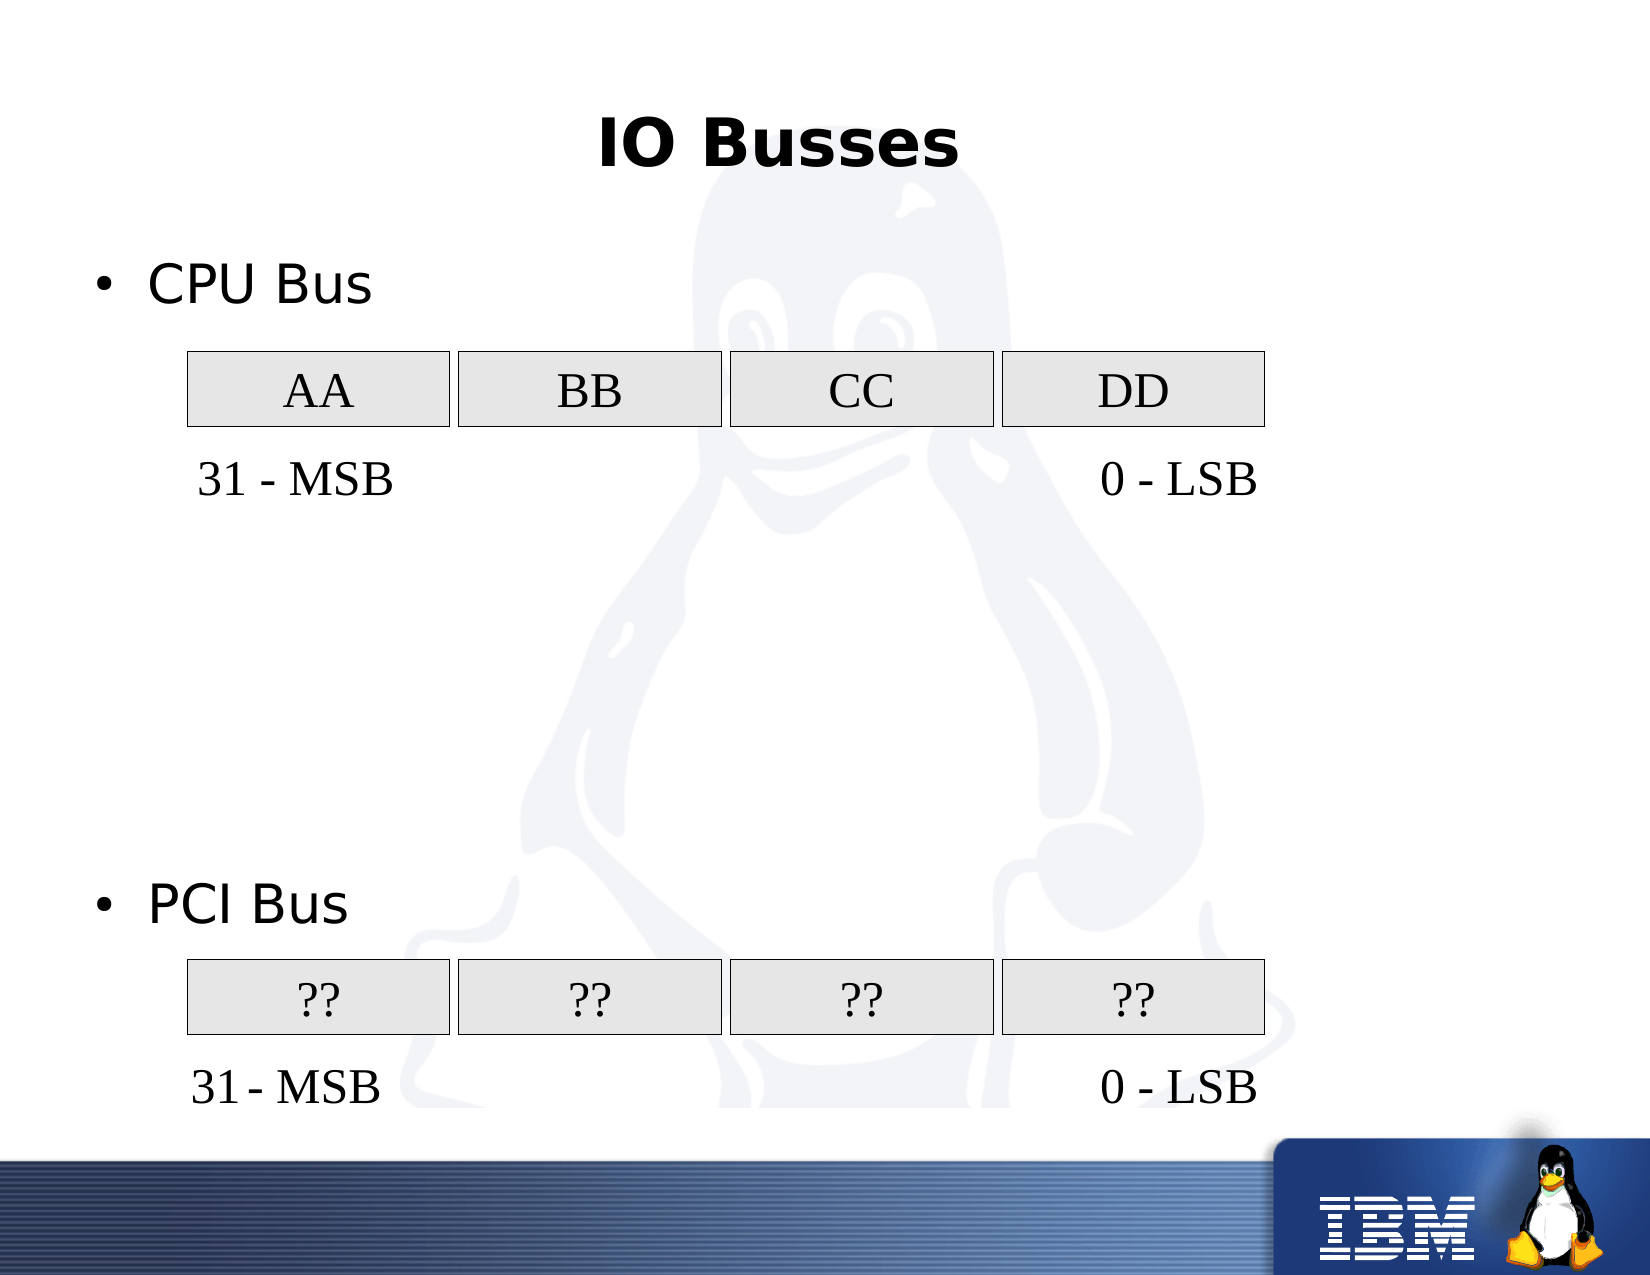

# IO Busses
CPU Bus
PCI Bus
BB
CC
DD
AA
 31 - MSB
0 - LSB
??
??
??
??
31 - MSB
0 - LSB